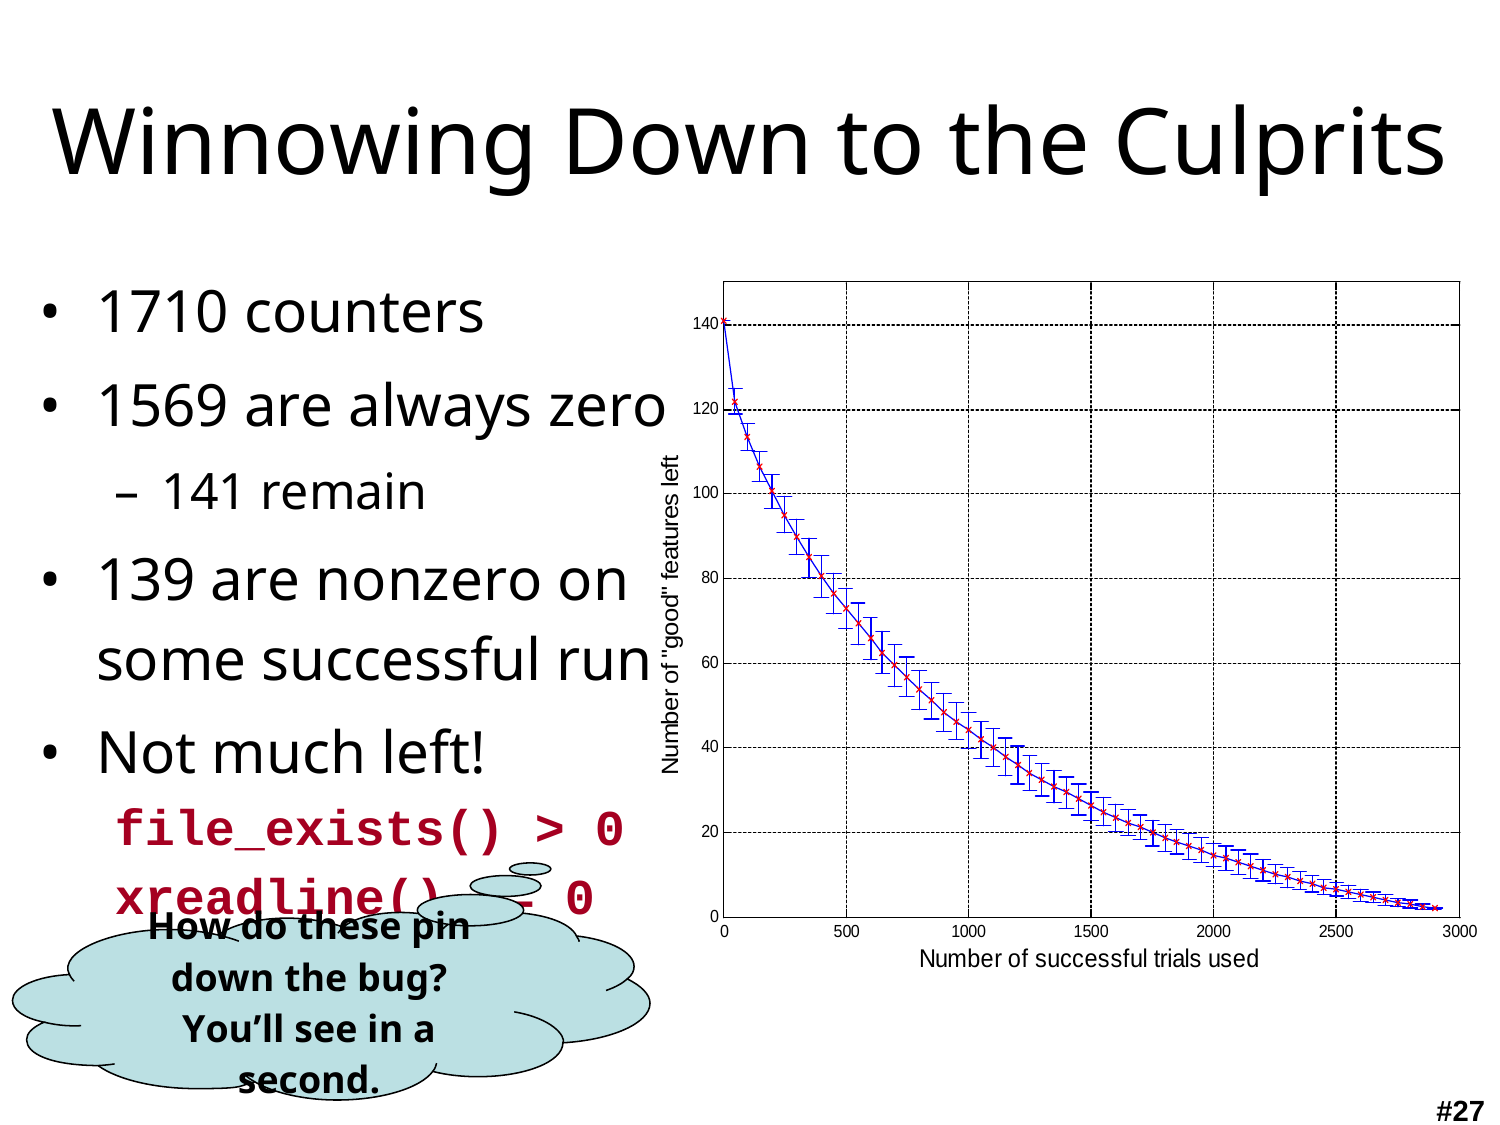

# Winnowing Down to the Culprits
1710 counters
1569 are always zero
141 remain
139 are nonzero on some successful run
Not much left!
file_exists() > 0
xreadline() == 0
How do these pin down the bug? You’ll see in a second.
27